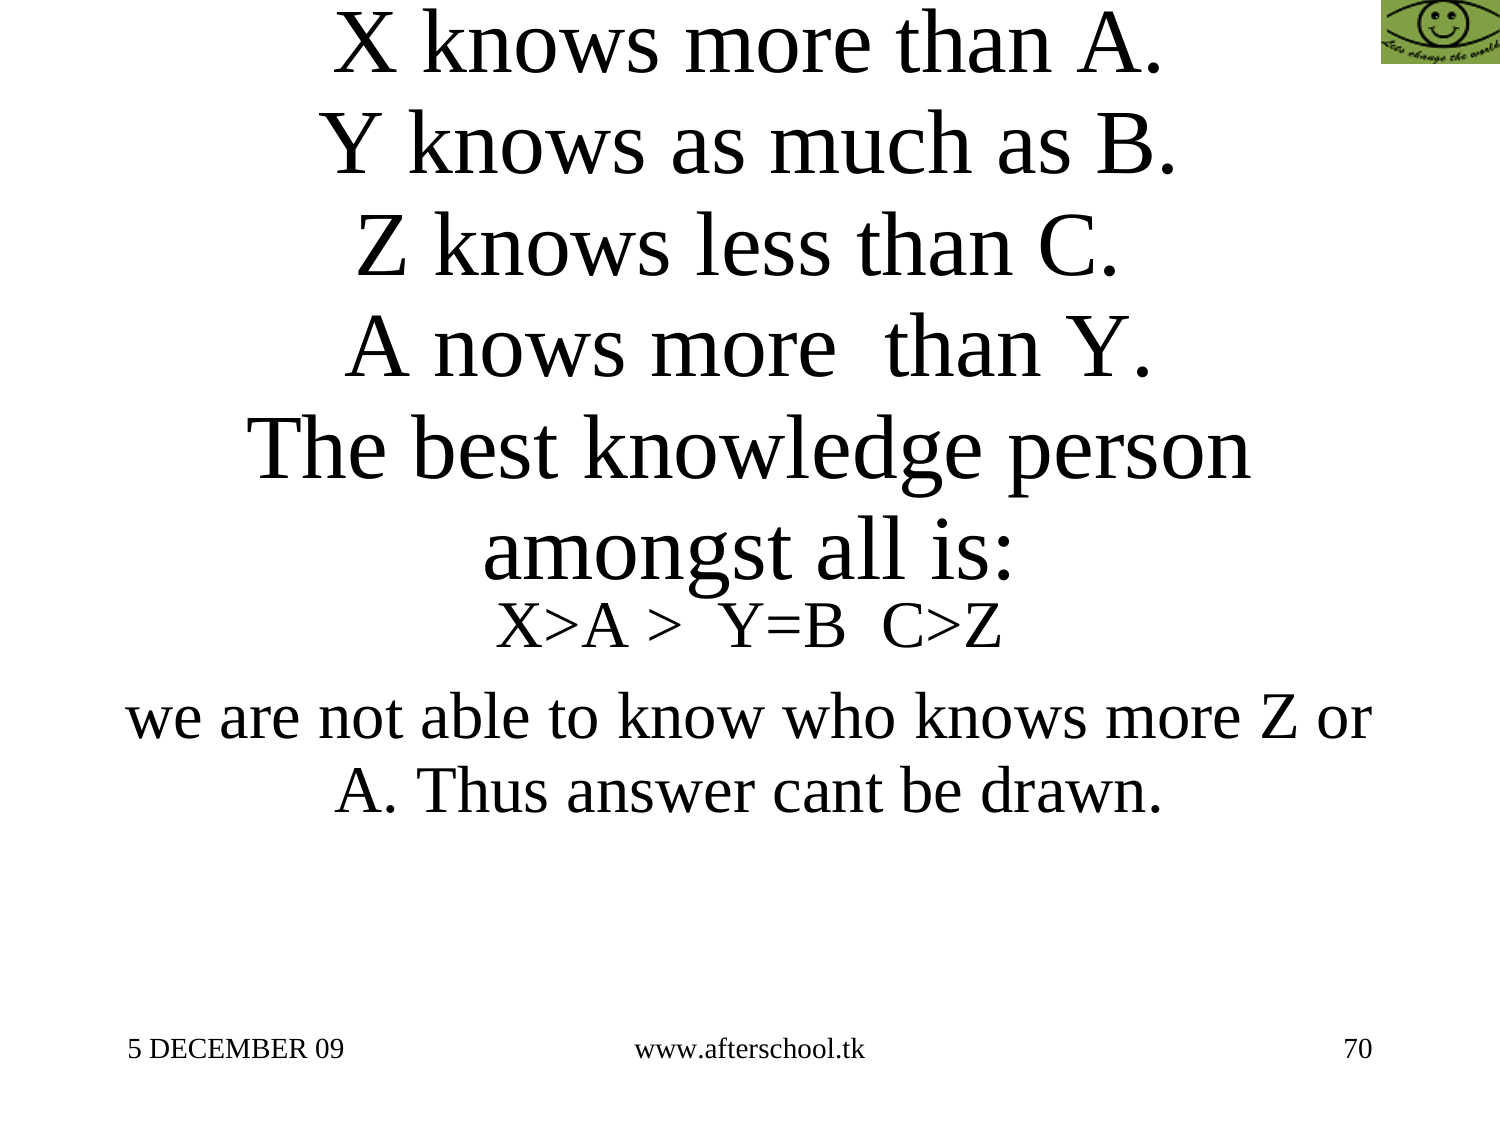

# X knows more than A. Y knows as much as B. Z knows less than C. A nows more than Y. The best knowledge person amongst all is:
X>A > Y=B C>Z
we are not able to know who knows more Z or A. Thus answer cant be drawn.
MFI Seminar Jain PG College
AFTERSCHOOOL centre for social entrepreneurship
70